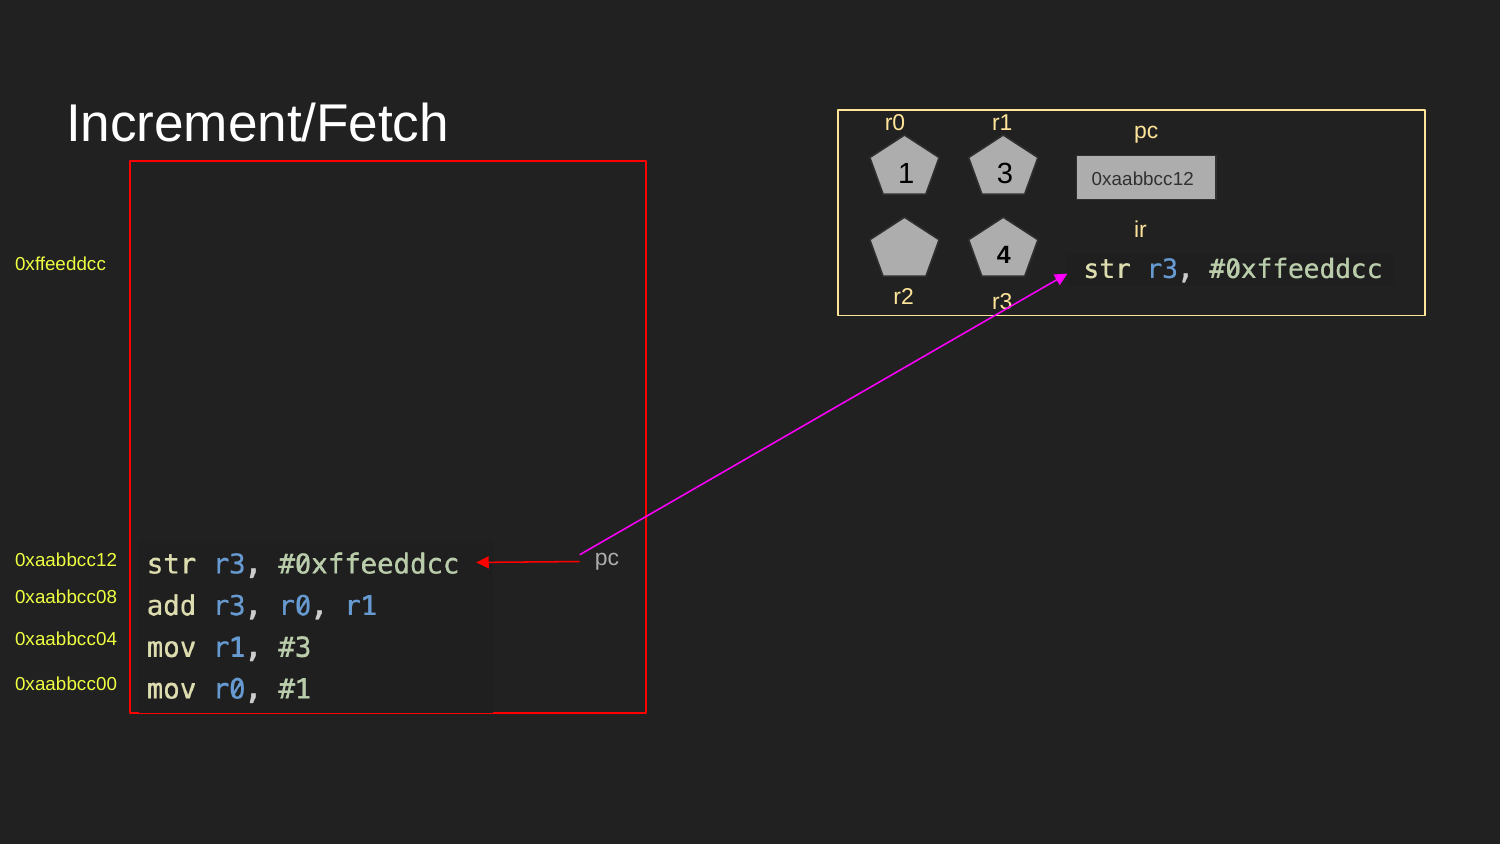

# Increment/Fetch
r0
r1
pc
1
3
0xaabbcc12
ir
4
0xffeeddcc
r2
r3
pc
0xaabbcc12
0xaabbcc08
0xaabbcc04
0xaabbcc00